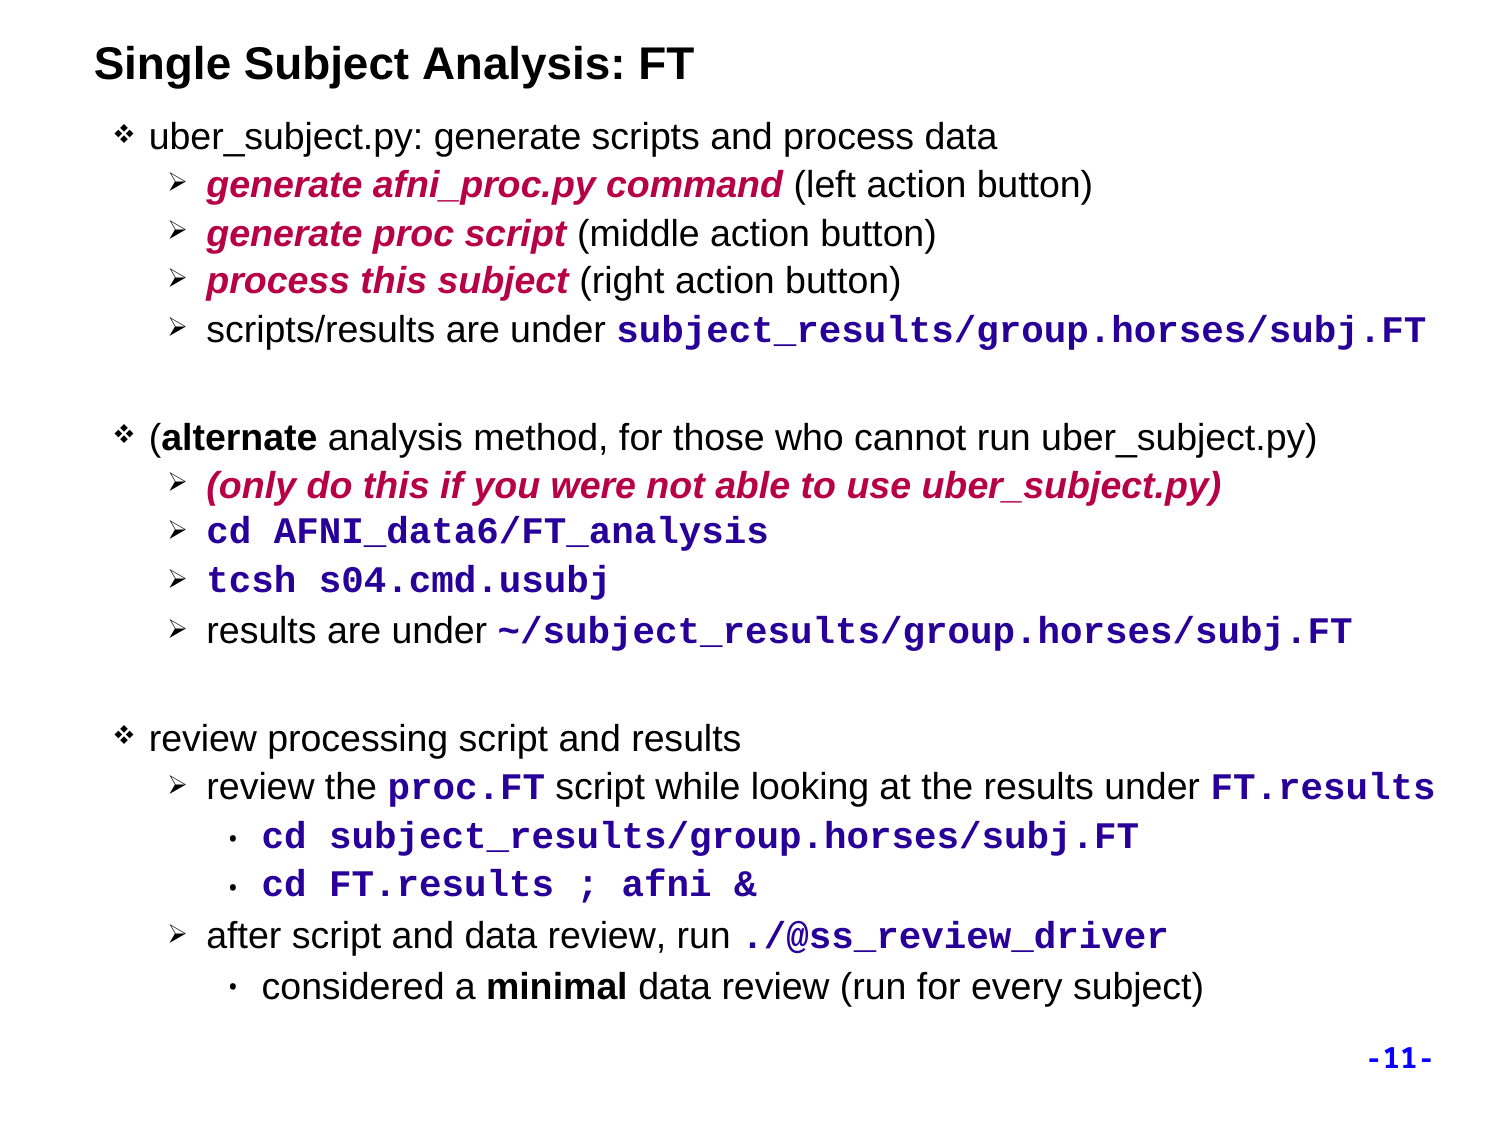

# Single Subject Analysis: FT
uber_subject.py: generate scripts and process data
generate afni_proc.py command (left action button)
generate proc script (middle action button)
process this subject (right action button)
scripts/results are under subject_results/group.horses/subj.FT
(alternate analysis method, for those who cannot run uber_subject.py)
(only do this if you were not able to use uber_subject.py)
cd AFNI_data6/FT_analysis
tcsh s04.cmd.usubj
results are under ~/subject_results/group.horses/subj.FT
review processing script and results
review the proc.FT script while looking at the results under FT.results
cd subject_results/group.horses/subj.FT
cd FT.results ; afni &
after script and data review, run ./@ss_review_driver
considered a minimal data review (run for every subject)